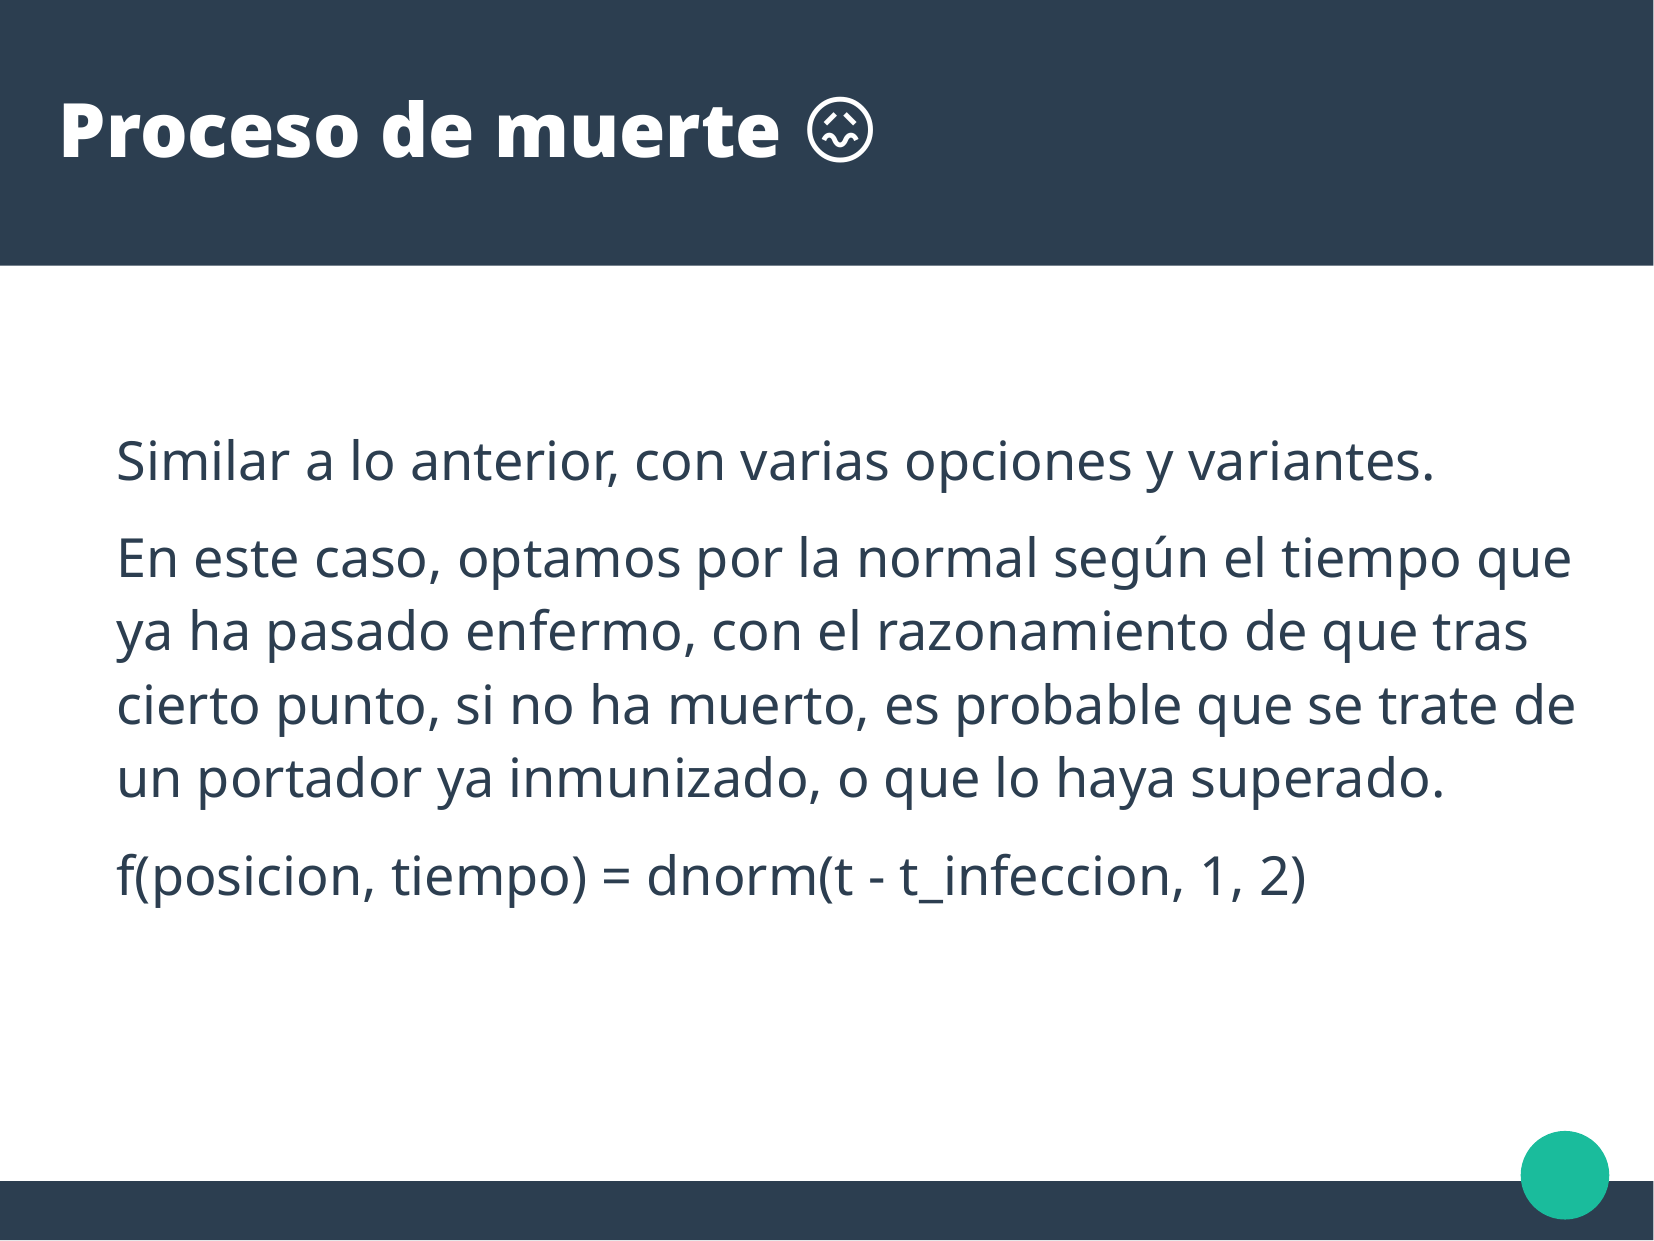

# Proceso de muerte 😖
Similar a lo anterior, con varias opciones y variantes.
En este caso, optamos por la normal según el tiempo que ya ha pasado enfermo, con el razonamiento de que tras cierto punto, si no ha muerto, es probable que se trate de un portador ya inmunizado, o que lo haya superado.
f(posicion, tiempo) = dnorm(t - t_infeccion, 1, 2)